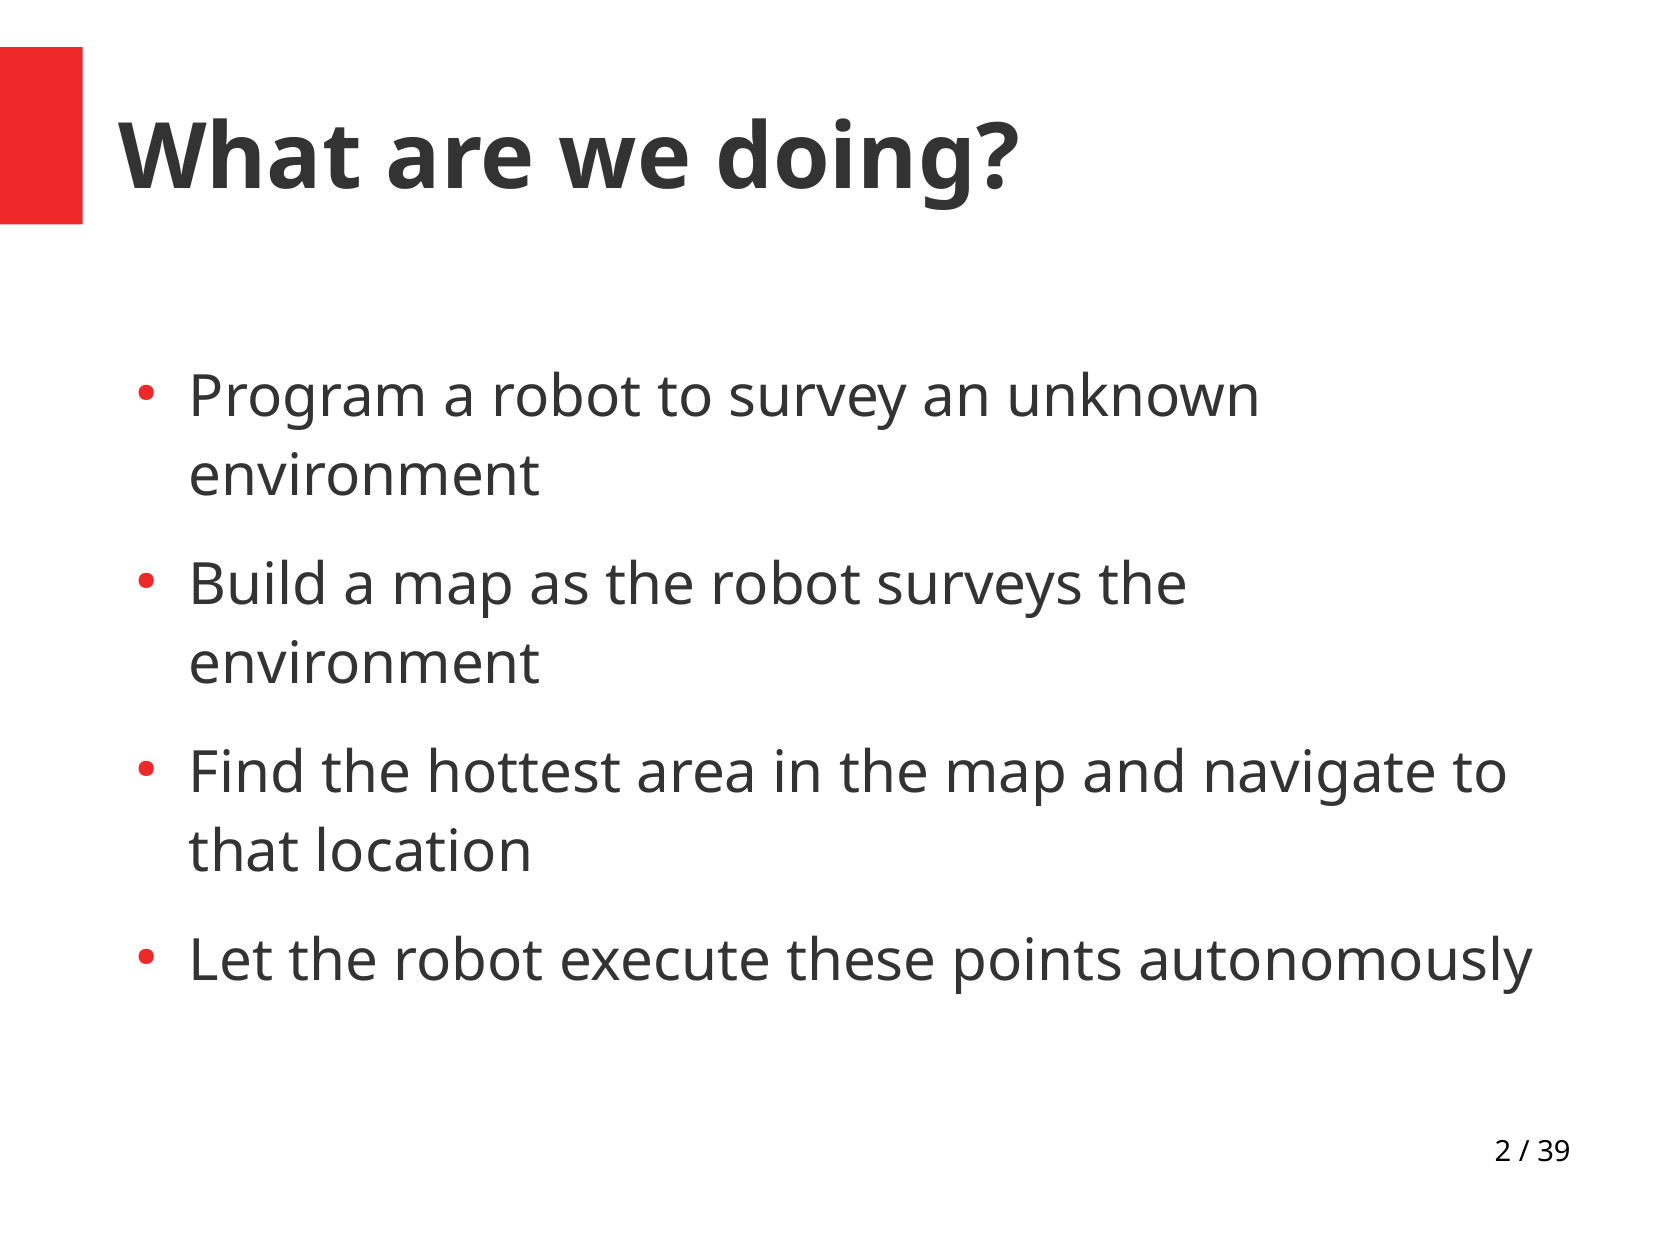

# What are we doing?
Program a robot to survey an unknown environment
Build a map as the robot surveys the environment
Find the hottest area in the map and navigate to that location
Let the robot execute these points autonomously
2